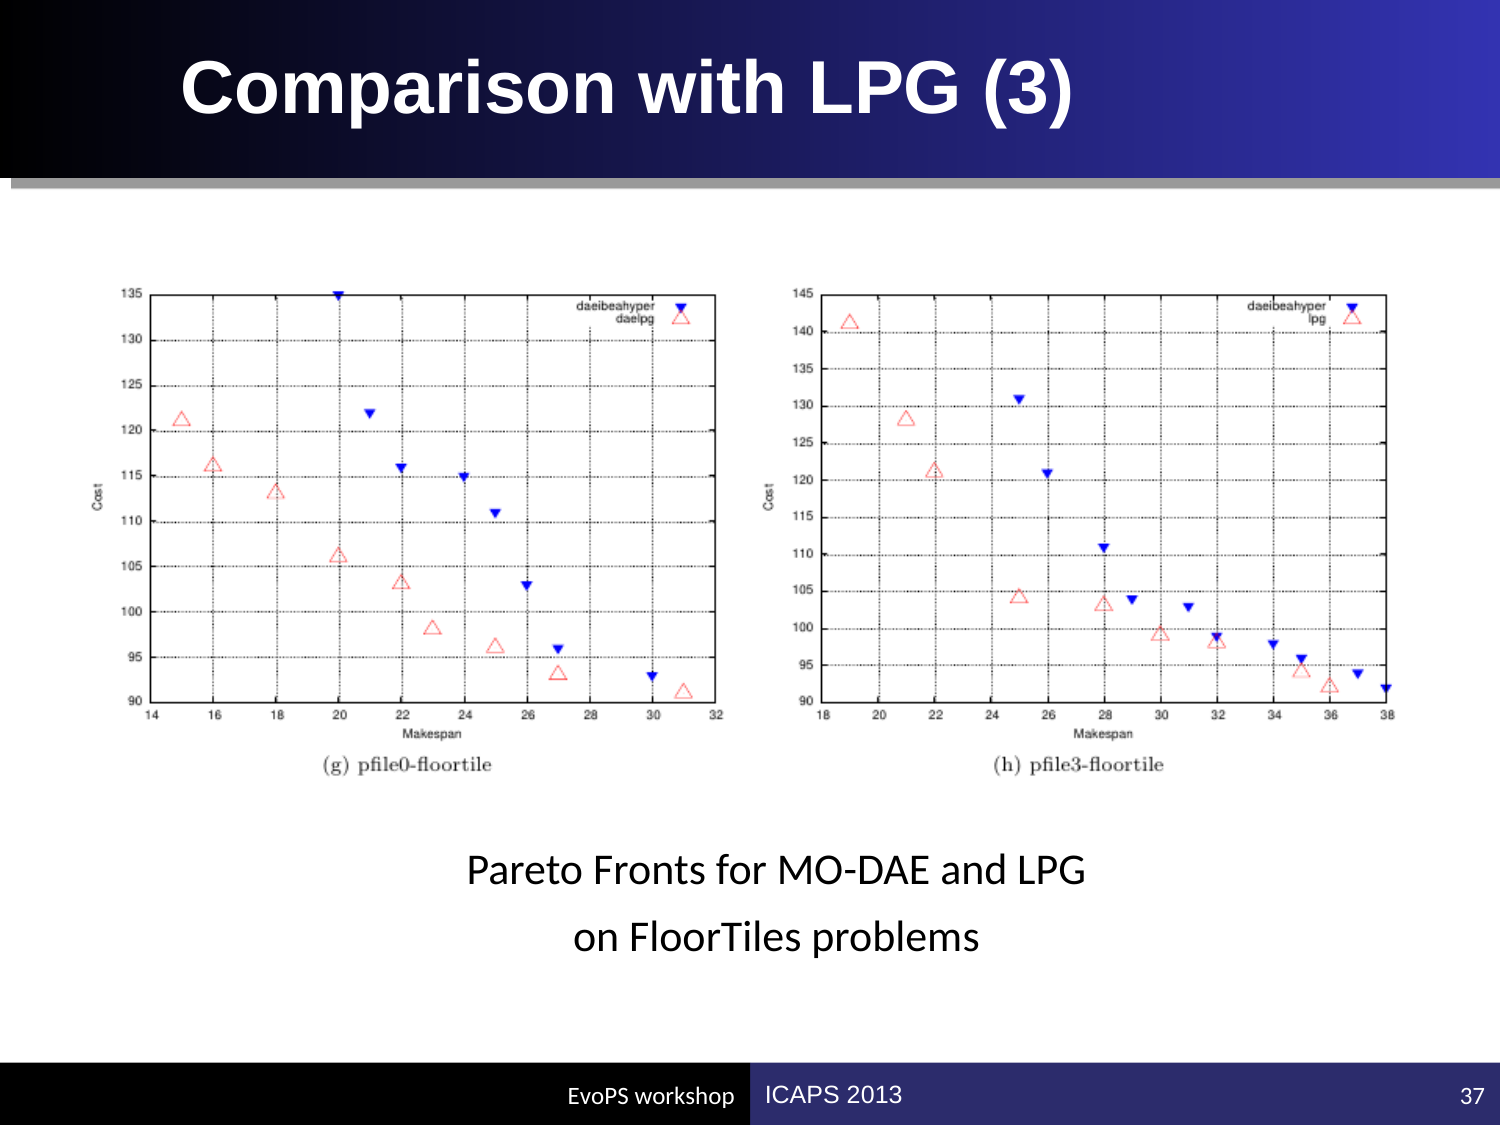

Comparison with LPG (3)
# Pareto Fronts for MO-DAE and LPG
on FloorTiles problems
37